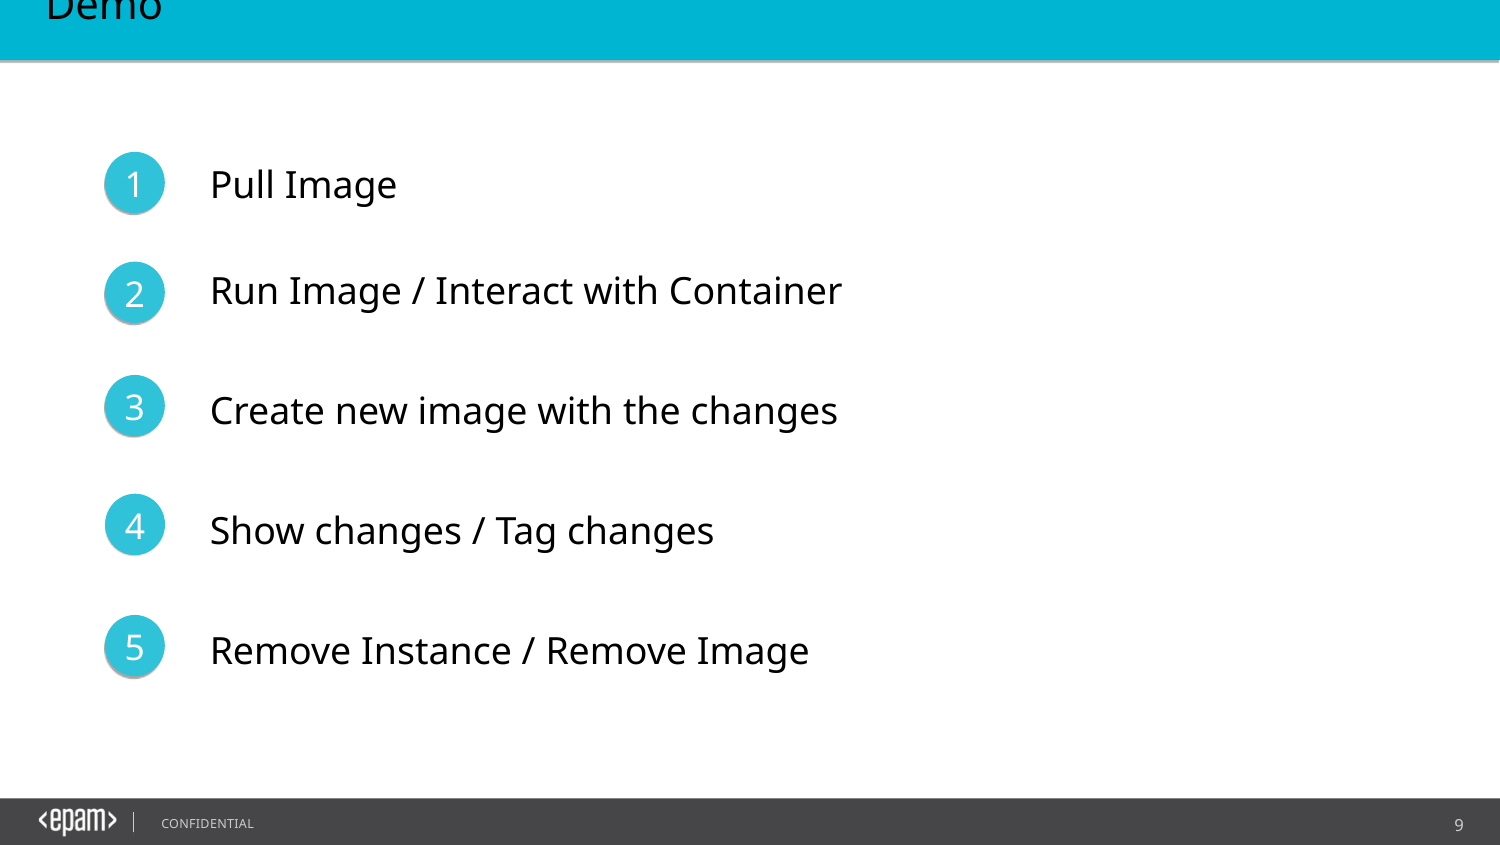

# Demo
Pull Image
1
Run Image / Interact with Container
2
3
Create new image with the changes
4
Show changes / Tag changes
5
Remove Instance / Remove Image